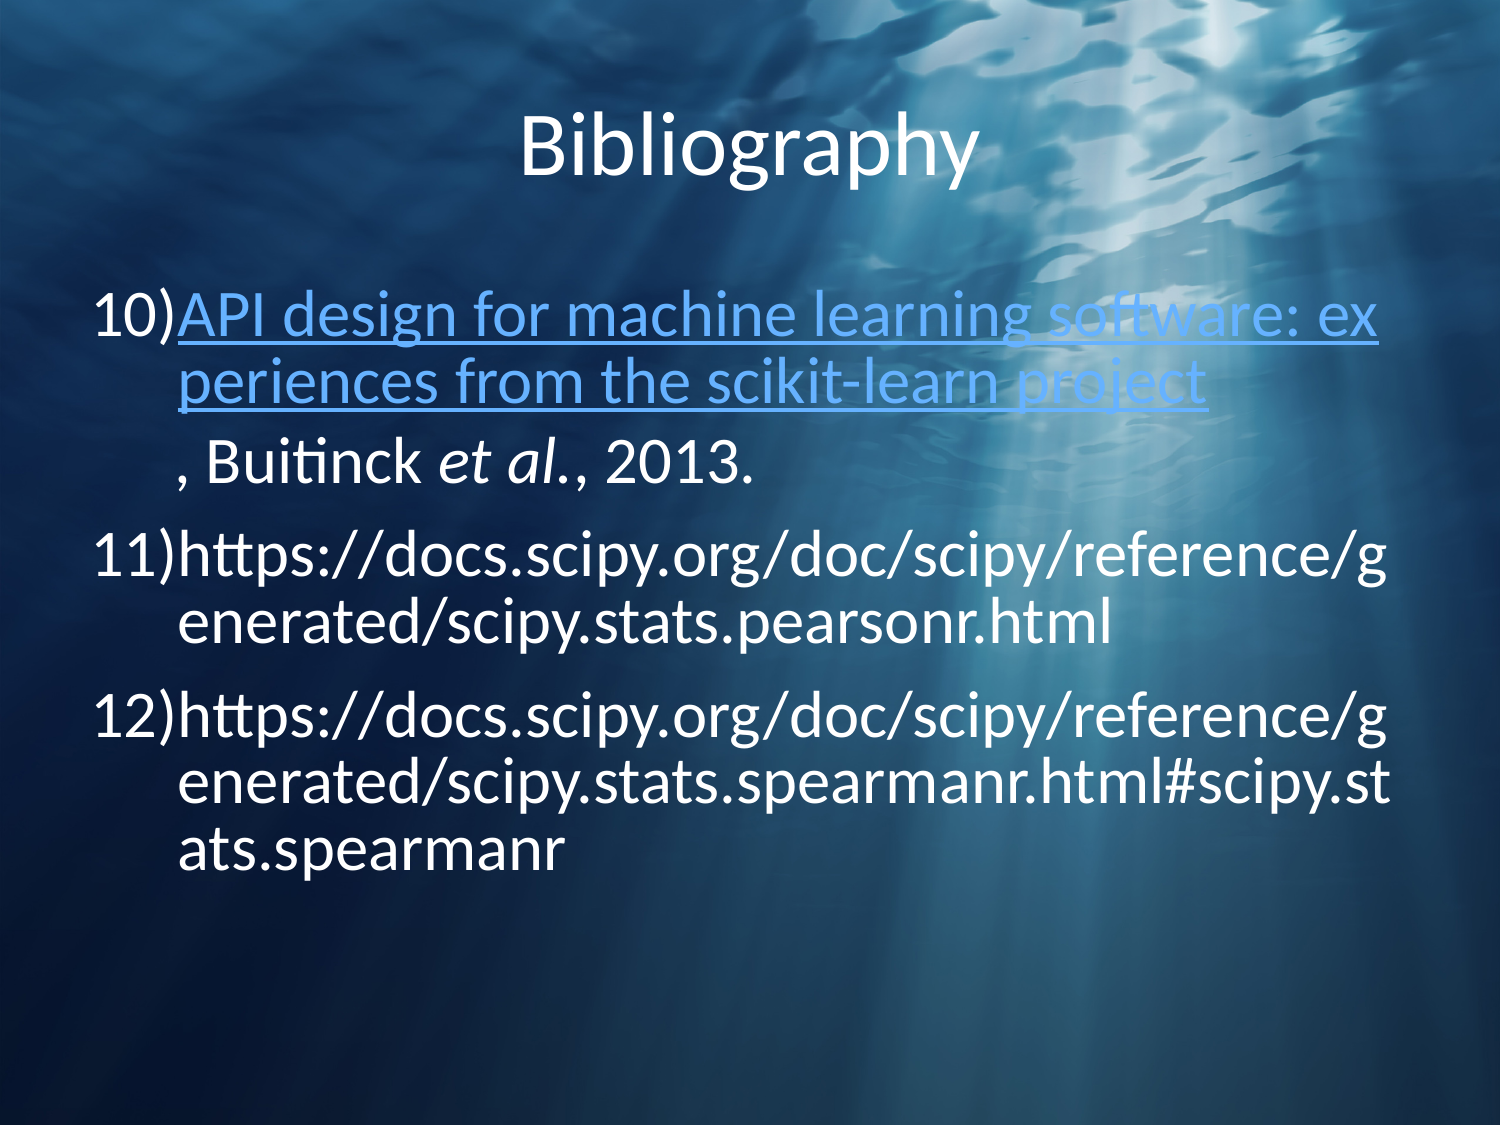

# Bibliography
API design for machine learning software: experiences from the scikit-learn project, Buitinck et al., 2013.
https://docs.scipy.org/doc/scipy/reference/generated/scipy.stats.pearsonr.html
https://docs.scipy.org/doc/scipy/reference/generated/scipy.stats.spearmanr.html#scipy.stats.spearmanr